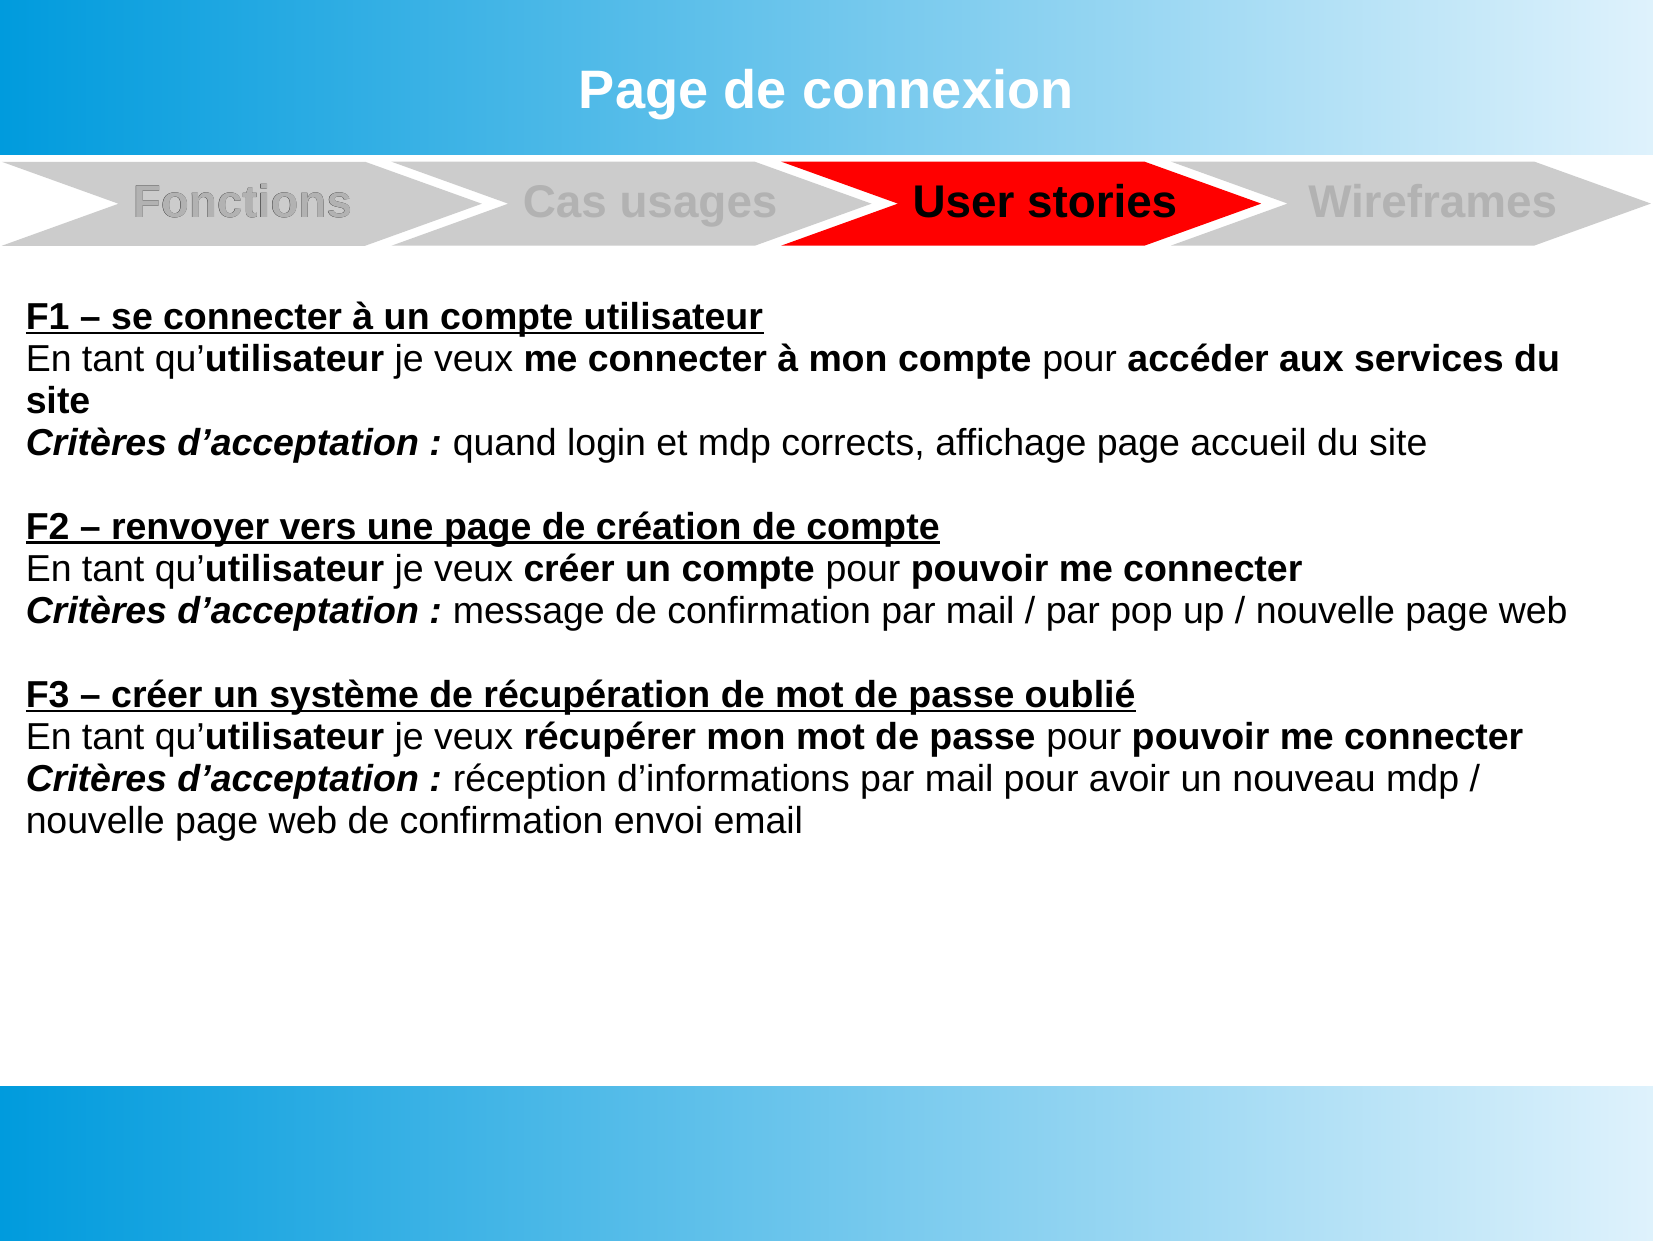

# Page de connexion
Fonctions
Fonctions
Cas usages
User stories
Wireframes
F1 – se connecter à un compte utilisateur
En tant qu’utilisateur je veux me connecter à mon compte pour accéder aux services du site
Critères d’acceptation : quand login et mdp corrects, affichage page accueil du site
F2 – renvoyer vers une page de création de compte
En tant qu’utilisateur je veux créer un compte pour pouvoir me connecter
Critères d’acceptation : message de confirmation par mail / par pop up / nouvelle page web
F3 – créer un système de récupération de mot de passe oublié
En tant qu’utilisateur je veux récupérer mon mot de passe pour pouvoir me connecter
Critères d’acceptation : réception d’informations par mail pour avoir un nouveau mdp / nouvelle page web de confirmation envoi email